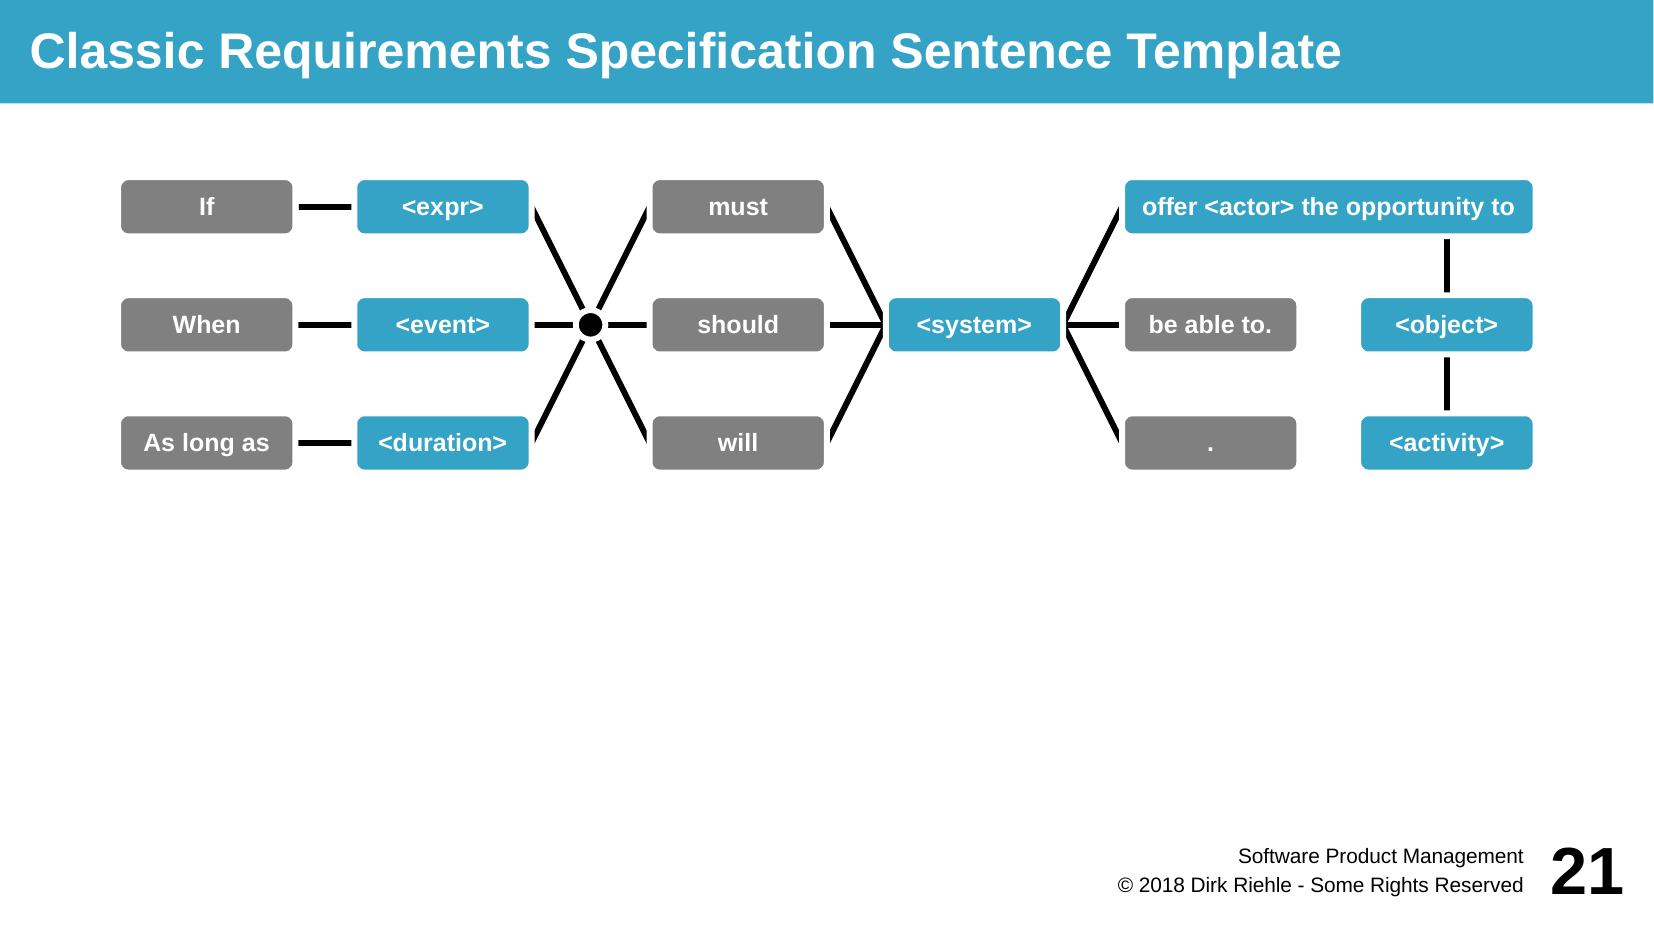

# Classic Requirements Specification Sentence Template
As a
<expr>
must
offer <actor> the opportunity to
As a
As a
If
When
<event>
should
<system>
be able to.
<object>
As long as
<duration>
will
.
<activity>
Software Product Management
21
© 2018 Dirk Riehle - Some Rights Reserved